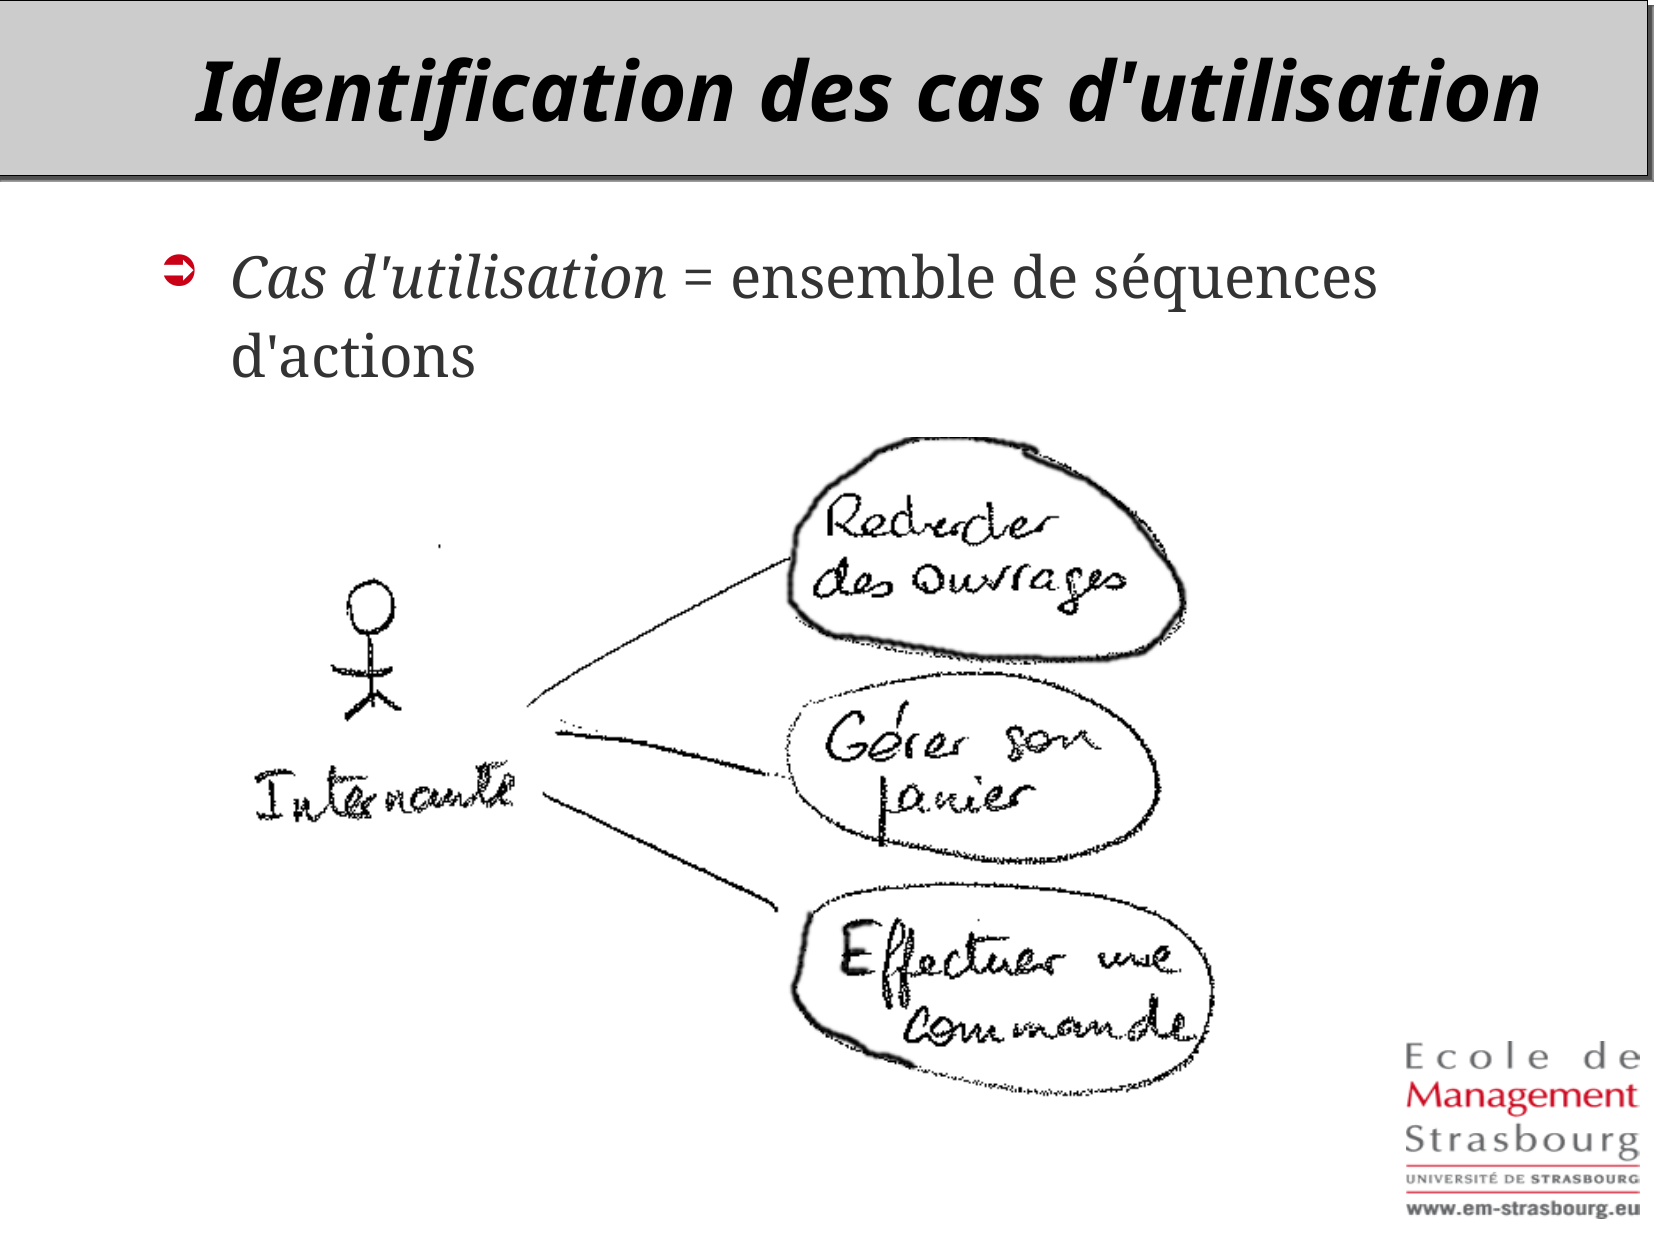

# Identification des cas d'utilisation
Cas d'utilisation = ensemble de séquences d'actions